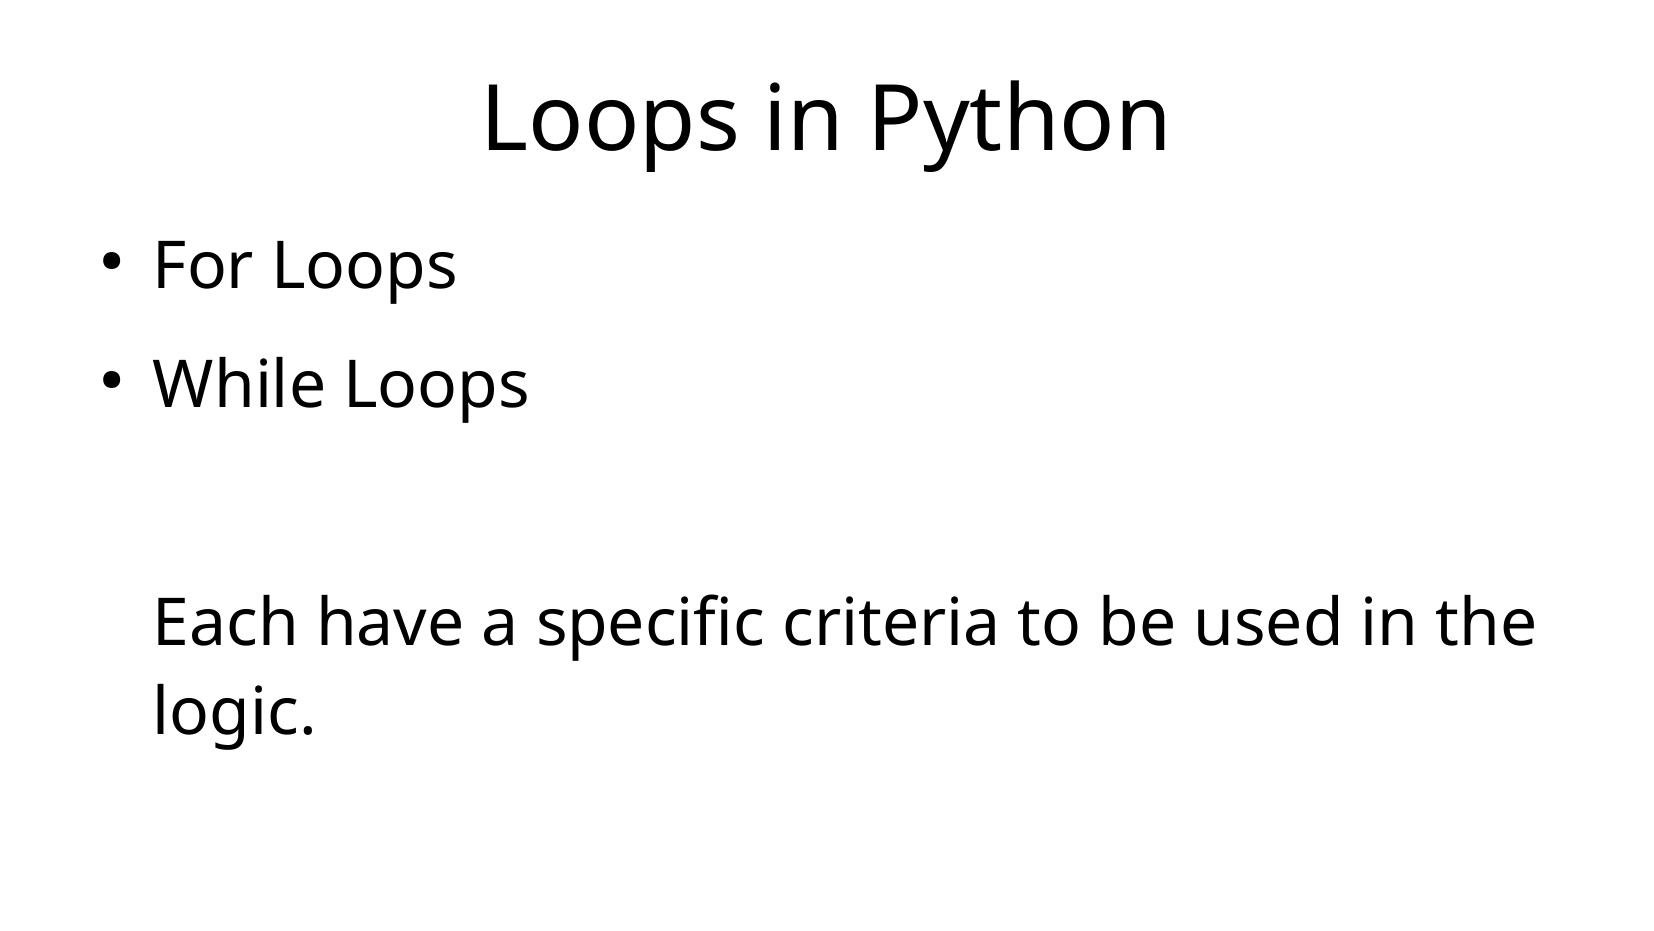

# Loops in Python
For Loops
While Loops
Each have a specific criteria to be used in the logic.